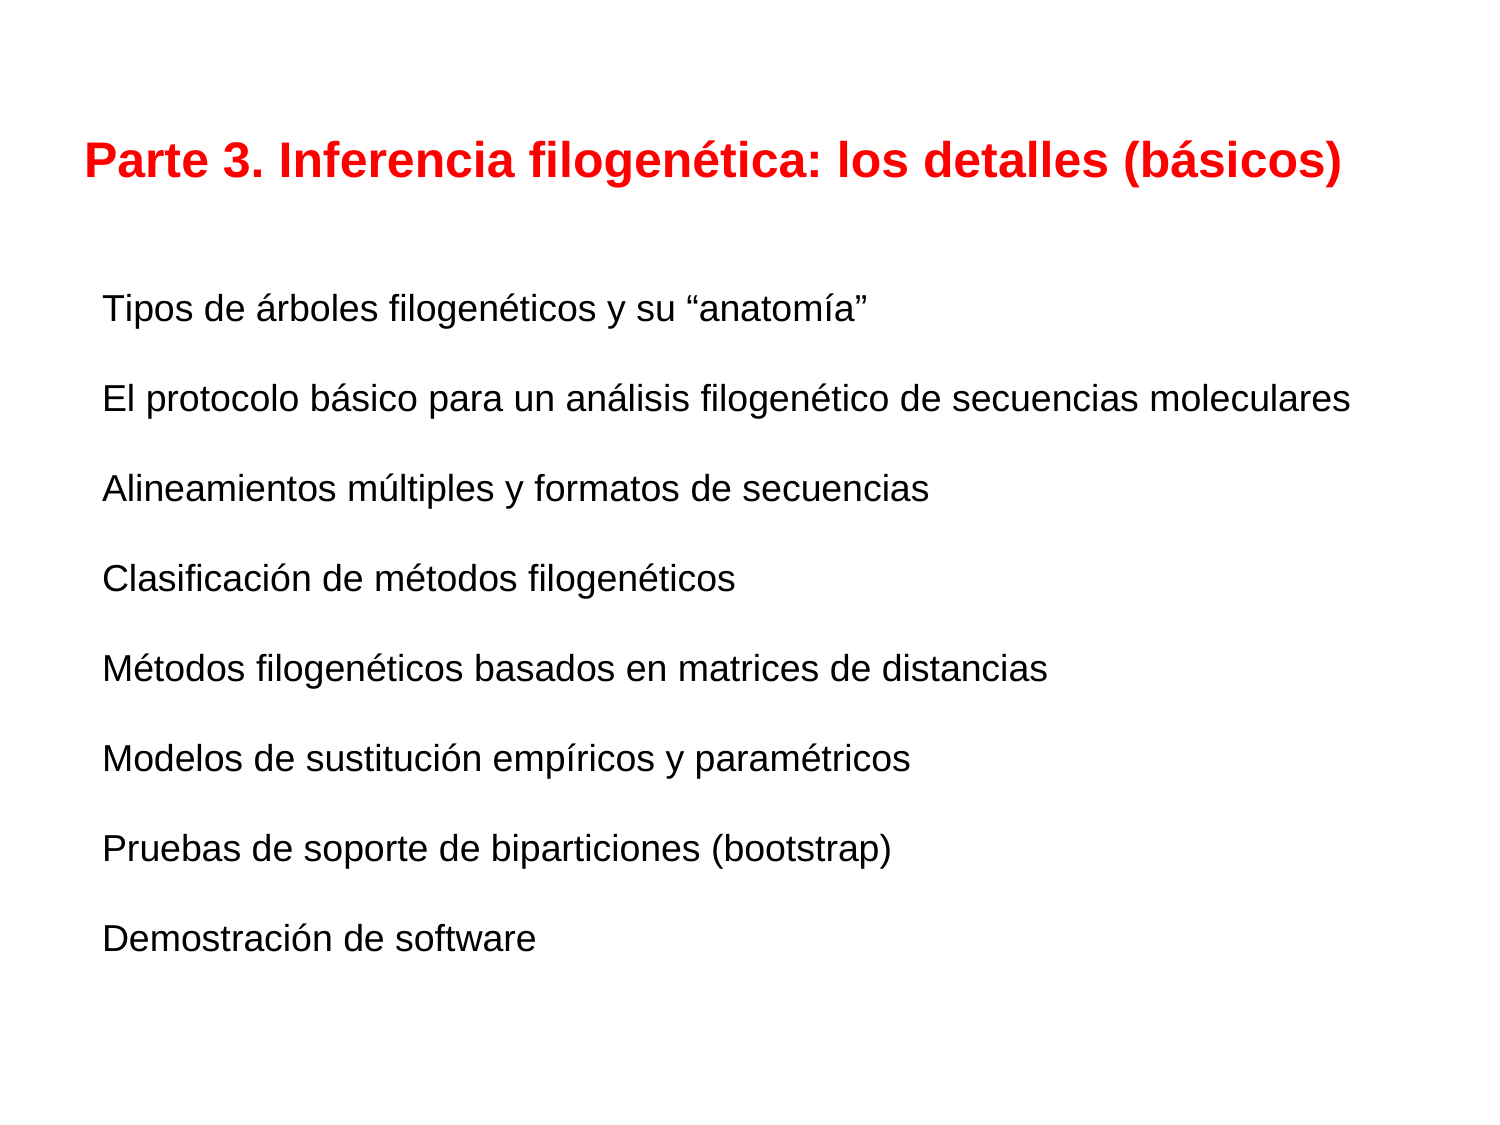

Parte 3. Inferencia filogenética: los detalles (básicos)
Tipos de árboles filogenéticos y su “anatomía”
El protocolo básico para un análisis filogenético de secuencias moleculares
Alineamientos múltiples y formatos de secuencias
Clasificación de métodos filogenéticos
Métodos filogenéticos basados en matrices de distancias
Modelos de sustitución empíricos y paramétricos
Pruebas de soporte de biparticiones (bootstrap)
Demostración de software